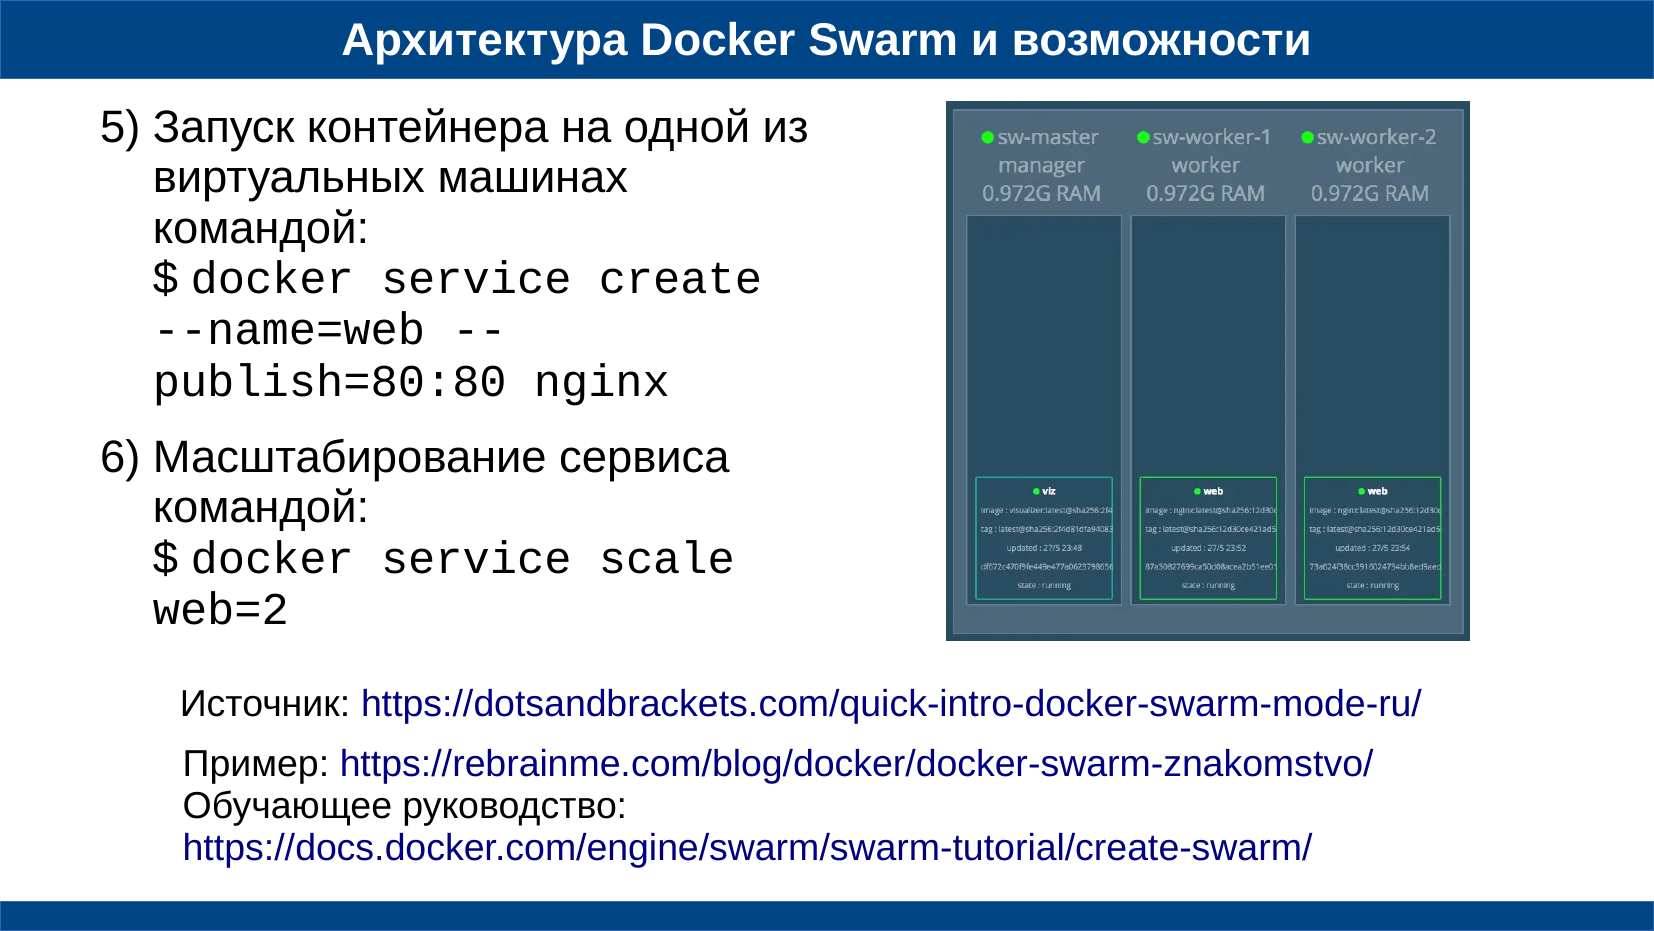

# Архитектура Docker Swarm и возможности
Запуск контейнера на одной из виртуальных машинах командой:
$ docker service create --name=web --publish=80:80 nginx
Масштабирование сервиса командой:
$ docker service scale web=2
Источник: https://dotsandbrackets.com/quick-intro-docker-swarm-mode-ru/
Пример: https://rebrainme.com/blog/docker/docker-swarm-znakomstvo/
Обучающее руководство: https://docs.docker.com/engine/swarm/swarm-tutorial/create-swarm/